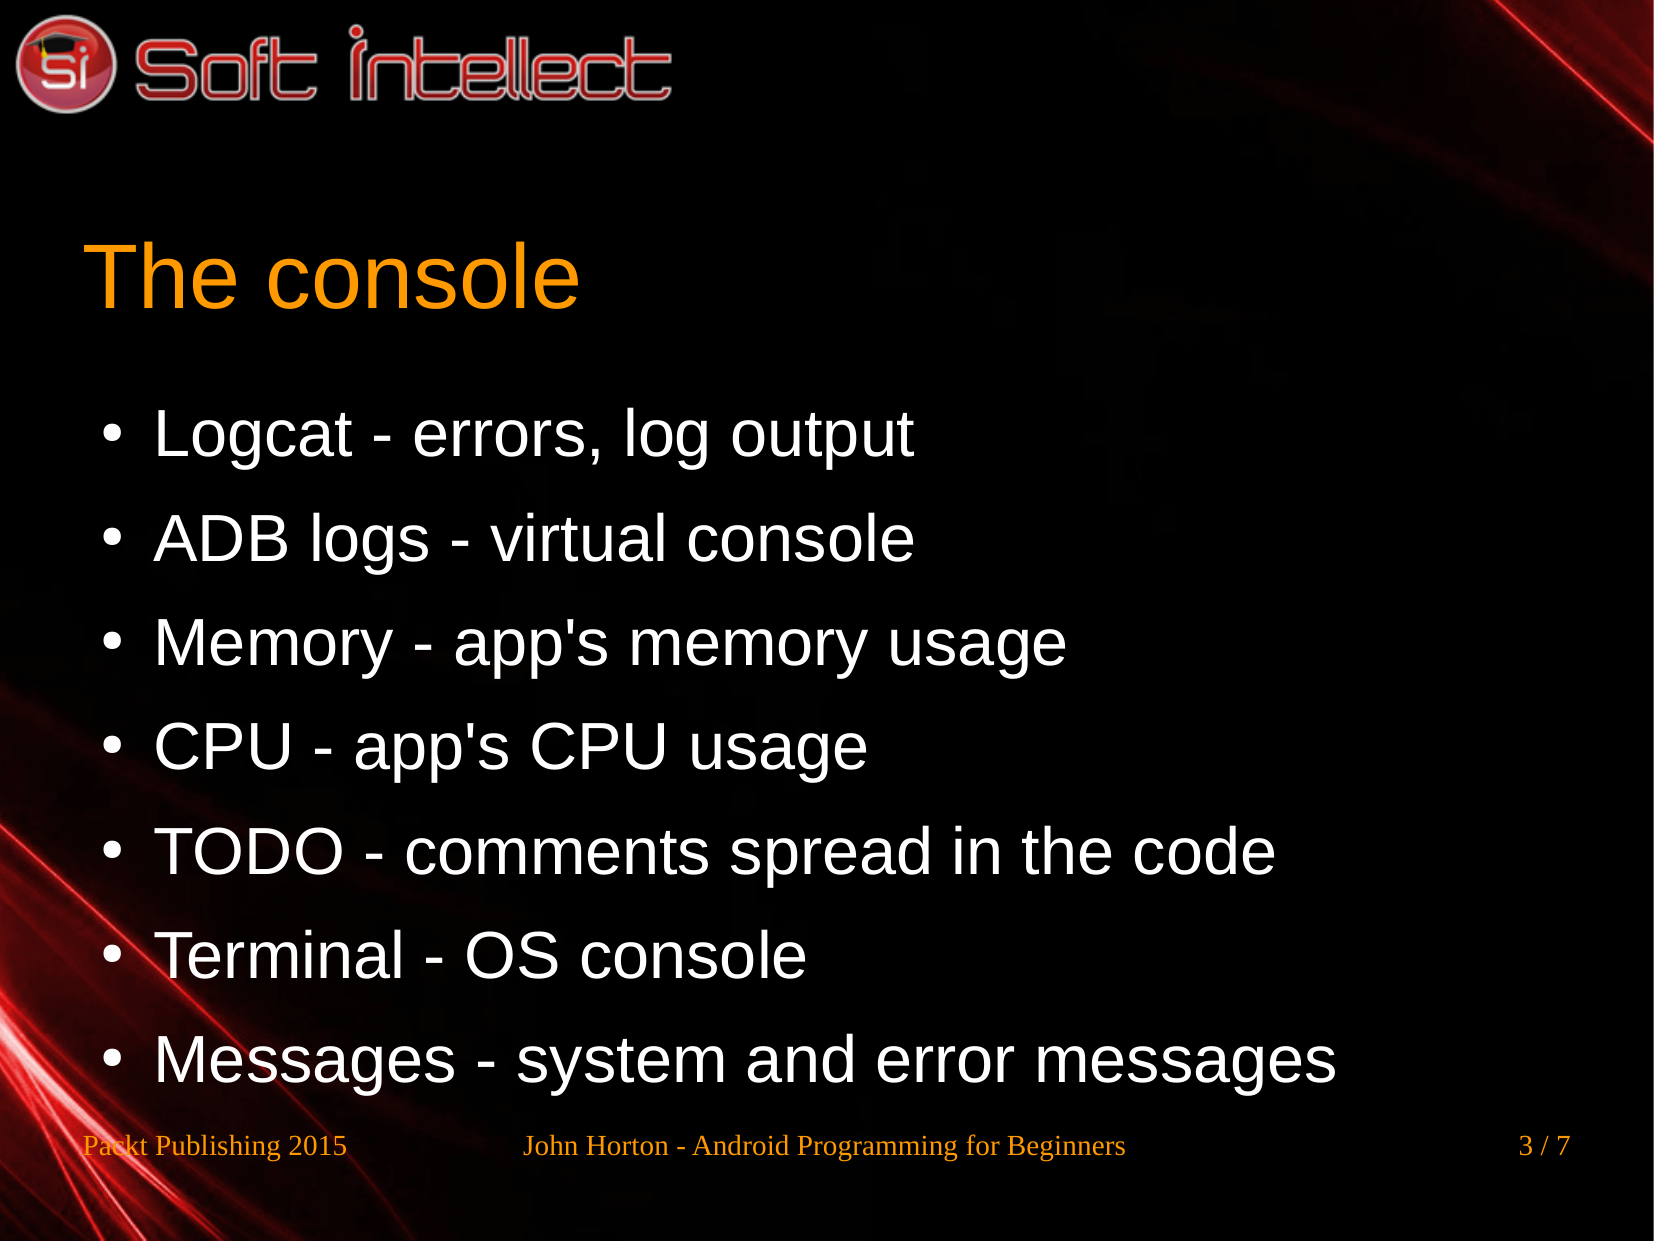

# The console
Logcat - errors, log output
ADB logs - virtual console
Memory - app's memory usage
CPU - app's CPU usage
TODO - comments spread in the code
Terminal - OS console
Messages - system and error messages
Packt Publishing 2015
John Horton - Android Programming for Beginners
3